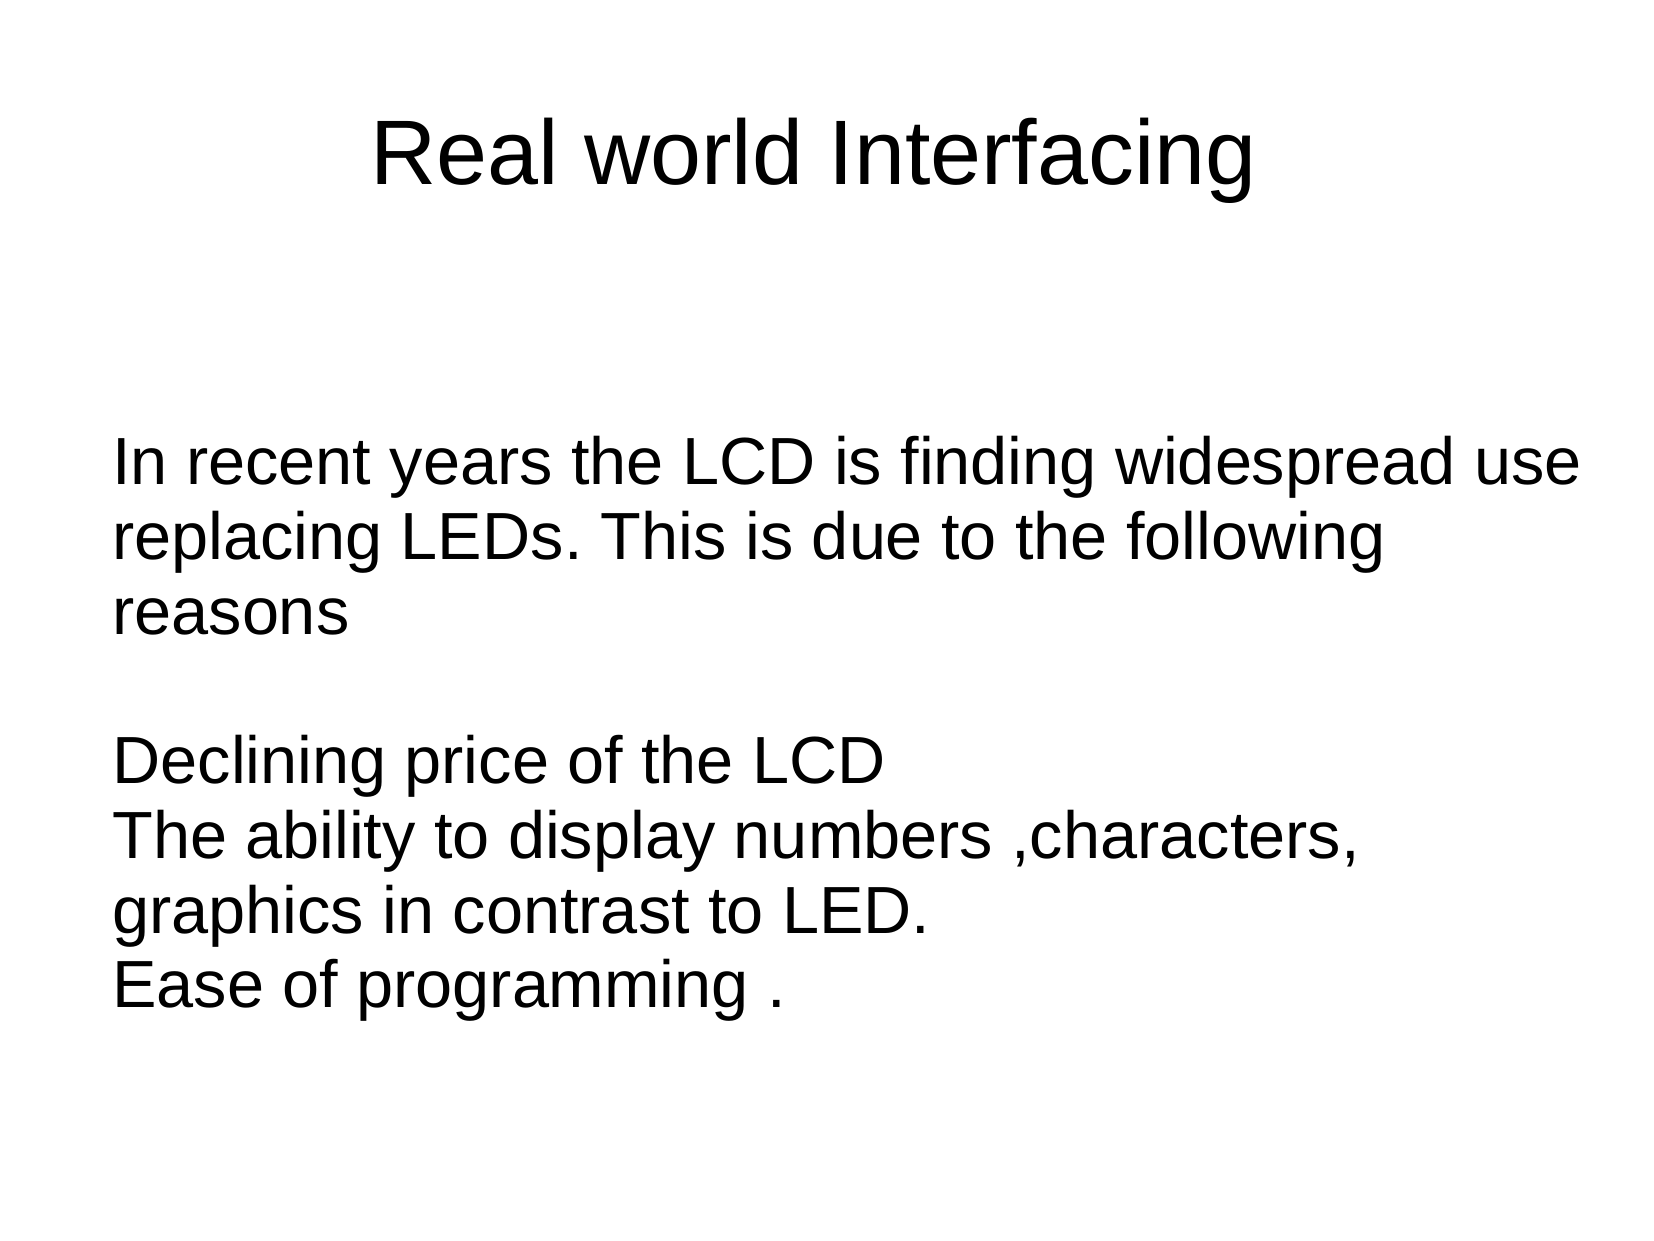

# Real world Interfacing
In recent years the LCD is finding widespread use
replacing LEDs. This is due to the following reasons
Declining price of the LCD
The ability to display numbers ,characters, graphics in contrast to LED.
Ease of programming .